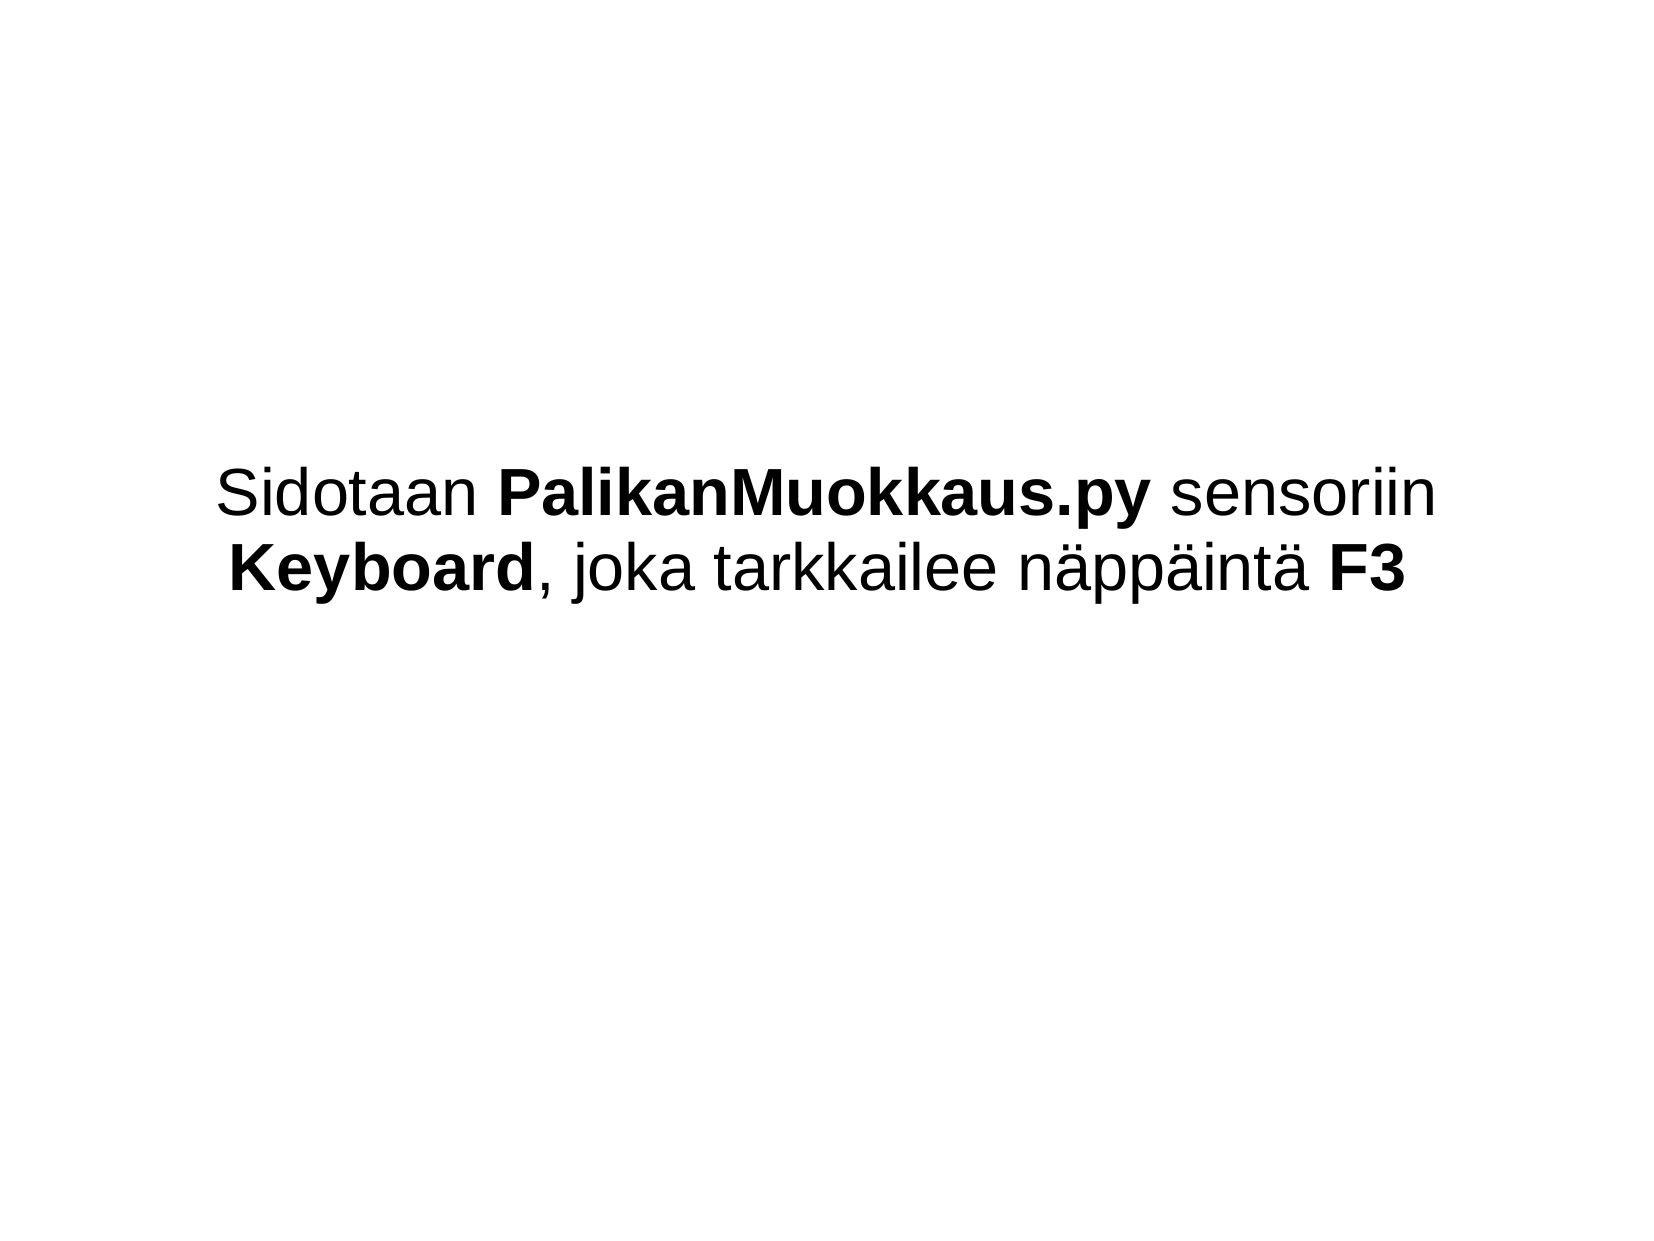

# Sidotaan PalikanMuokkaus.py sensoriin Keyboard, joka tarkkailee näppäintä F3